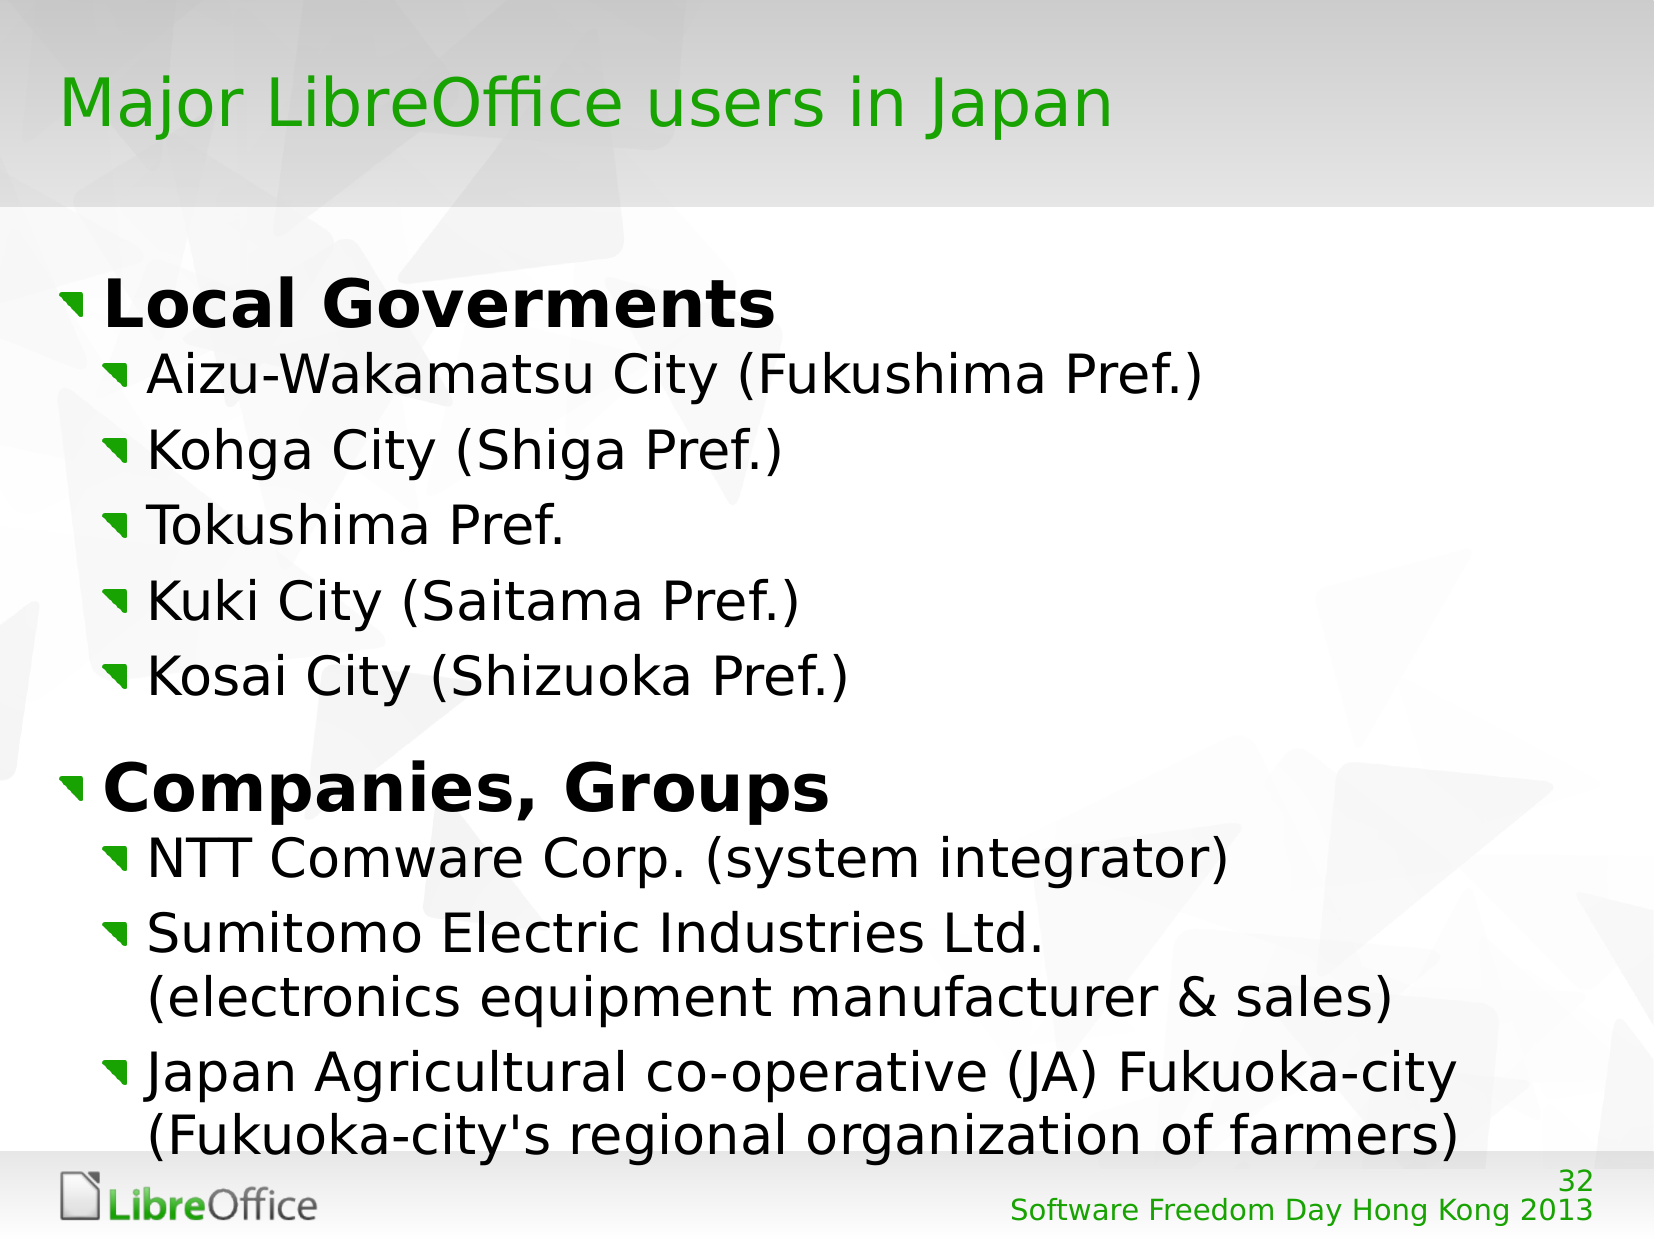

# Major LibreOffice users in Japan
Local Goverments
Aizu-Wakamatsu City (Fukushima Pref.)
Kohga City (Shiga Pref.)
Tokushima Pref.
Kuki City (Saitama Pref.)
Kosai City (Shizuoka Pref.)
Companies, Groups
NTT Comware Corp. (system integrator)
Sumitomo Electric Industries Ltd.
(electronics equipment manufacturer & sales)
Japan Agricultural co-operative (JA) Fukuoka-city
(Fukuoka-city's regional organization of farmers)
32
Software Freedom Day Hong Kong 2013